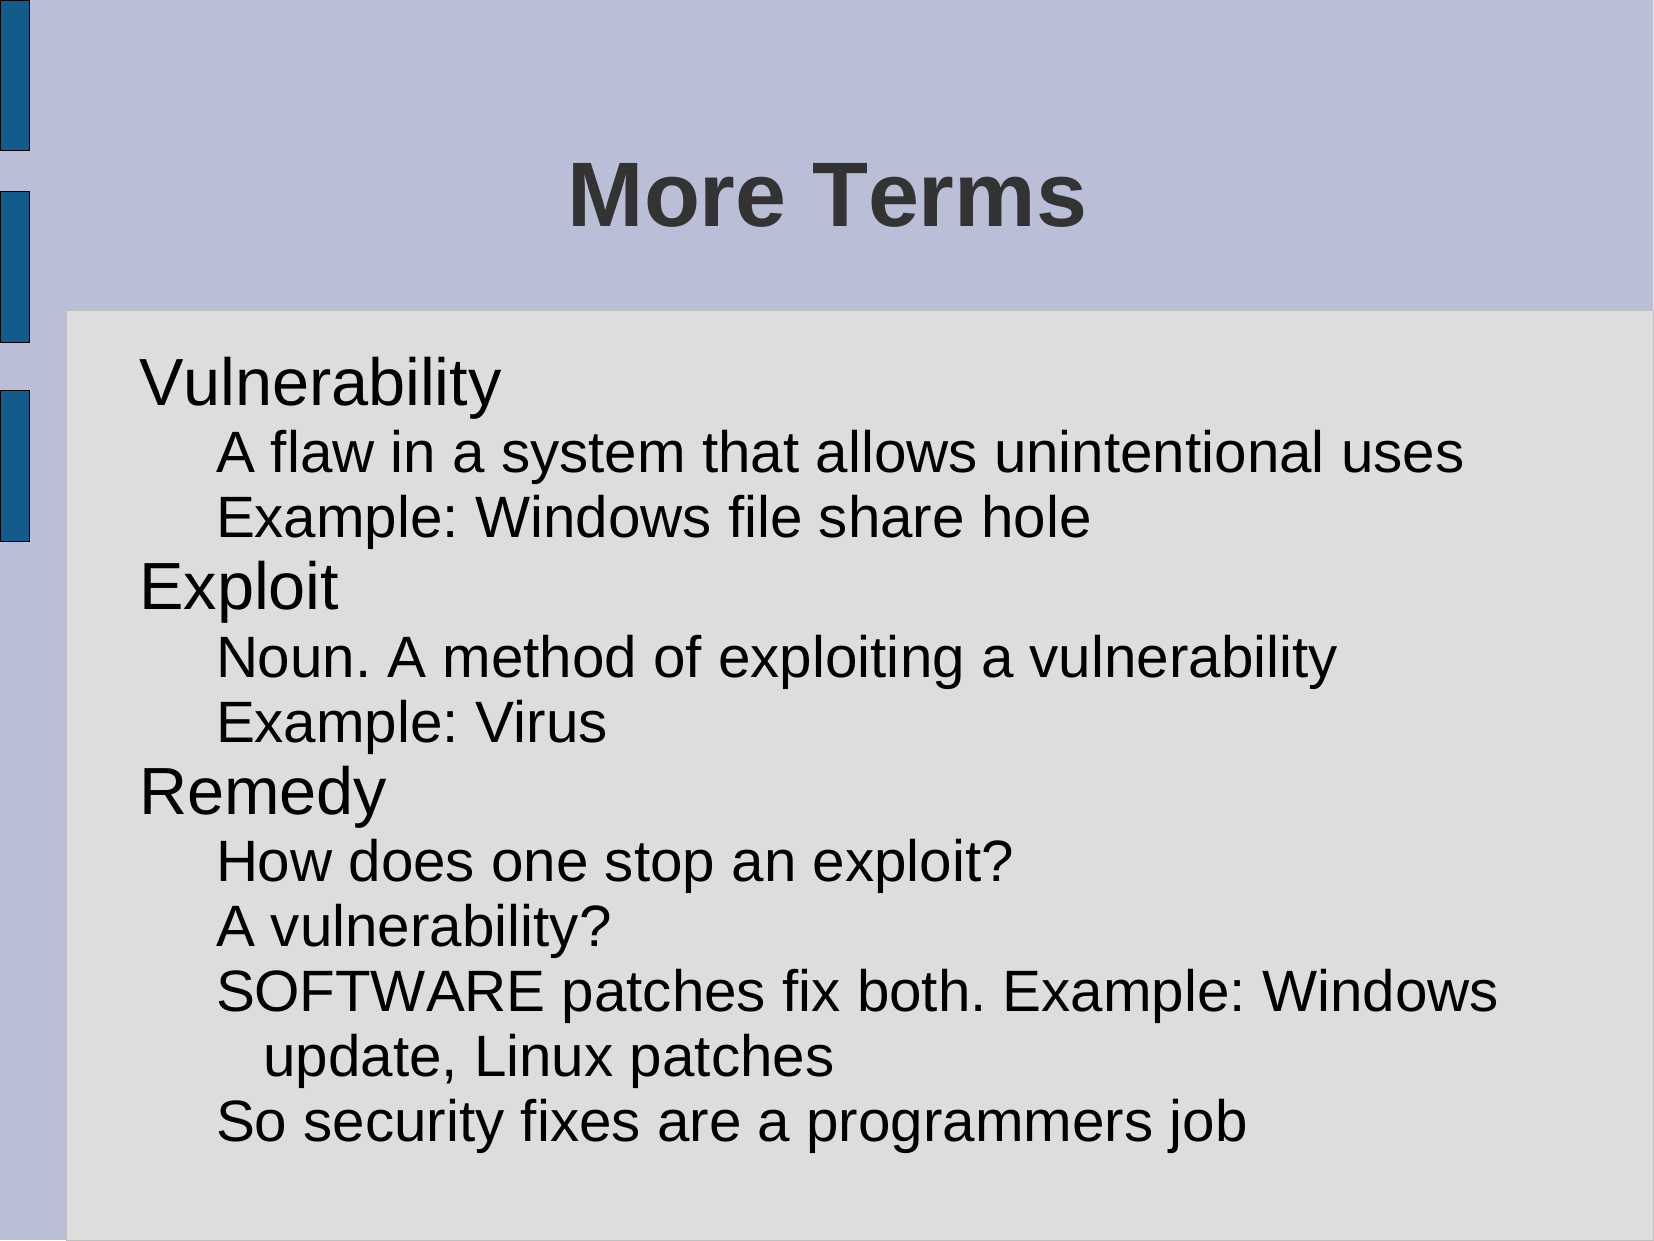

# More Terms
Vulnerability
A flaw in a system that allows unintentional uses
Example: Windows file share hole
Exploit
Noun. A method of exploiting a vulnerability
Example: Virus
Remedy
How does one stop an exploit?
A vulnerability?
SOFTWARE patches fix both. Example: Windows update, Linux patches
So security fixes are a programmers job